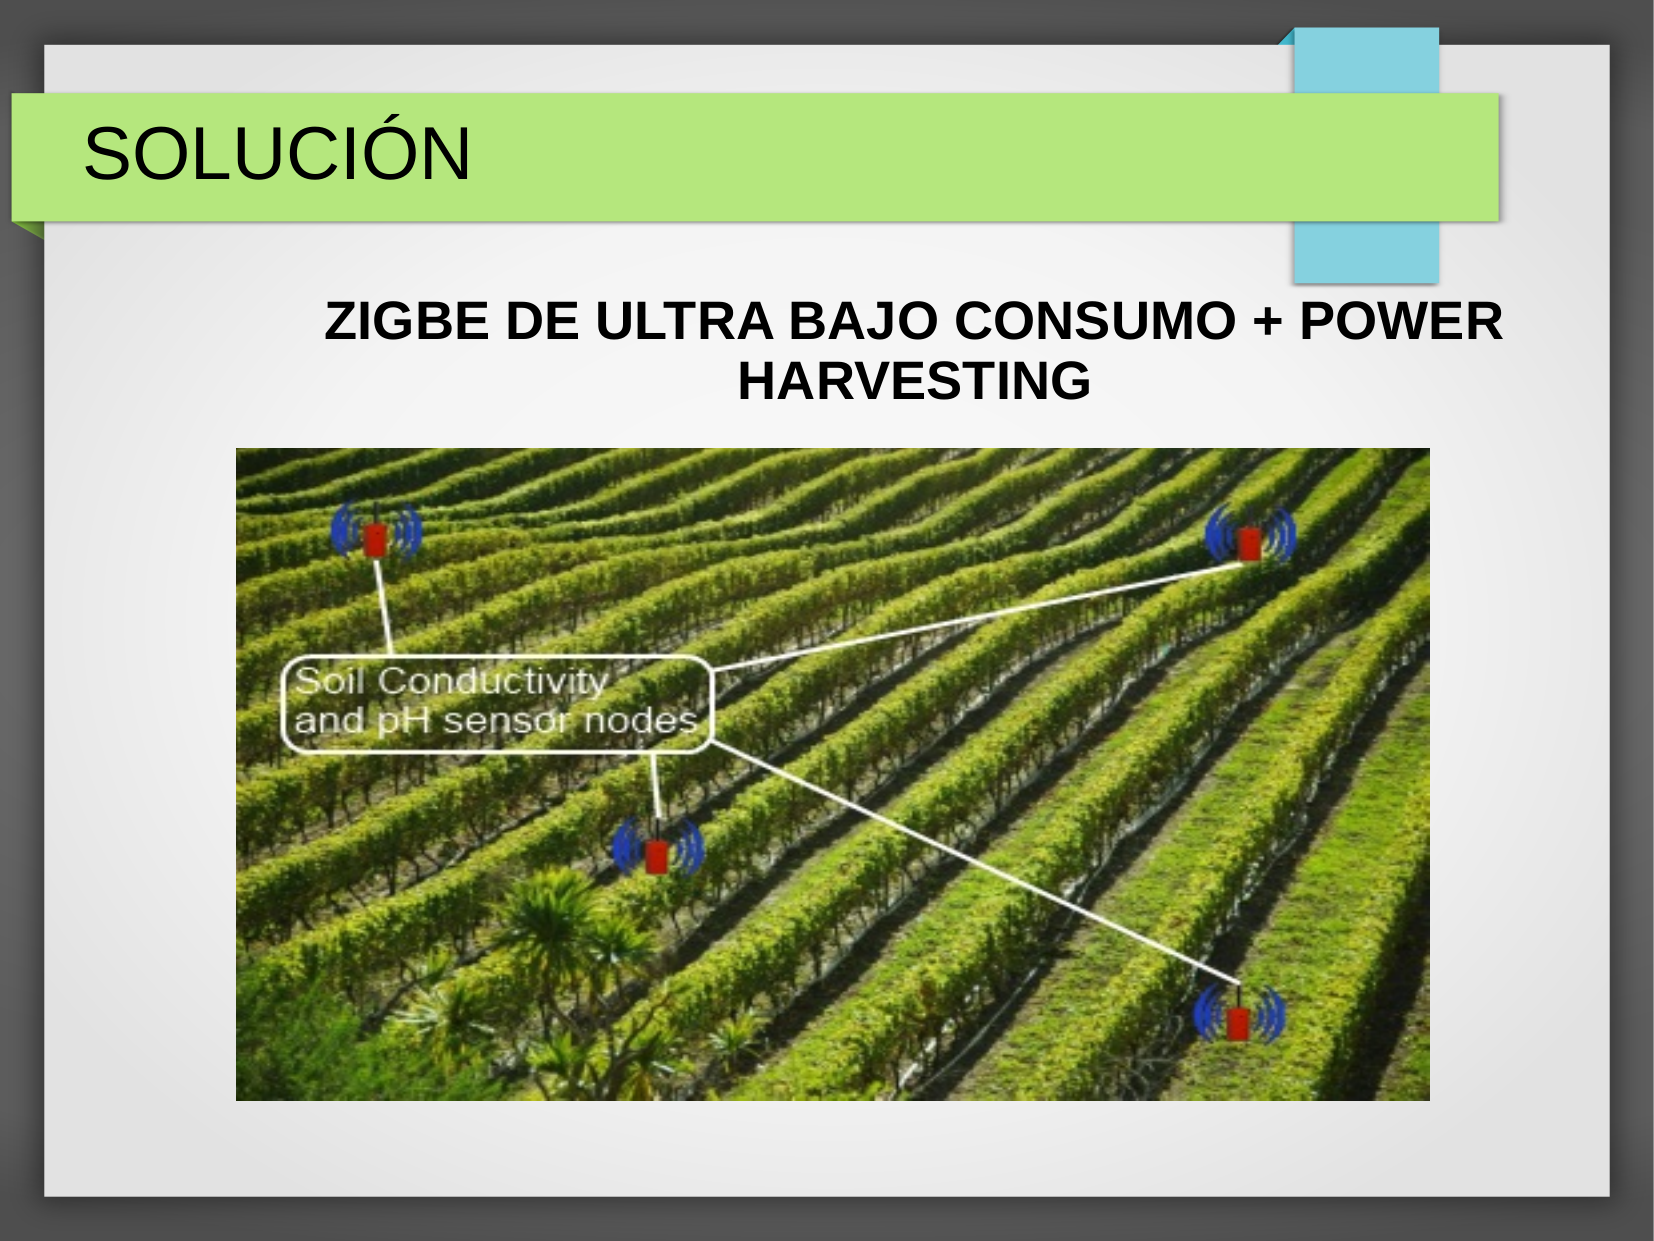

# SOLUCIÓN
ZIGBE DE ULTRA BAJO CONSUMO + POWER HARVESTING